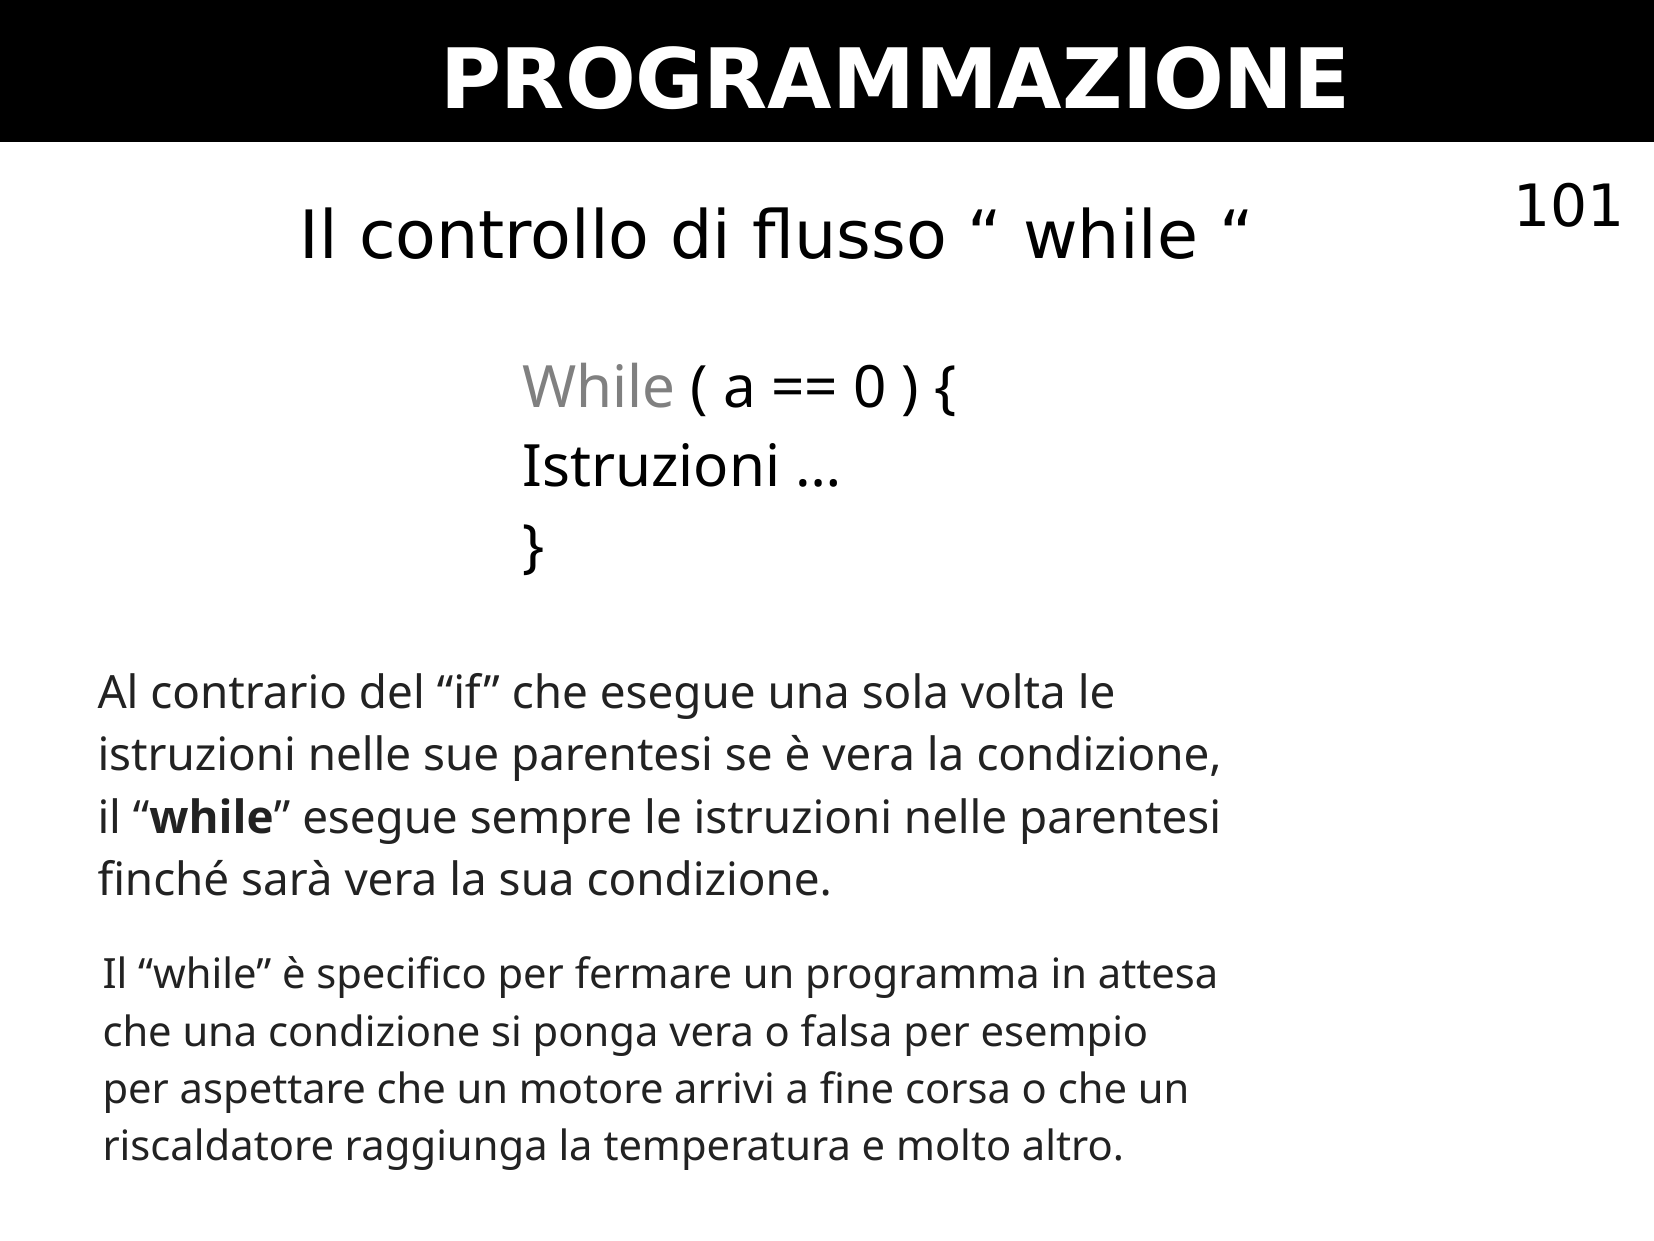

PROGRAMMAZIONE
101
Il controllo di flusso “ while “
While ( a == 0 ) {
Istruzioni …
}
Al contrario del “if” che esegue una sola volta le
istruzioni nelle sue parentesi se è vera la condizione,
il “while” esegue sempre le istruzioni nelle parentesi
finché sarà vera la sua condizione.
Il “while” è specifico per fermare un programma in attesa
che una condizione si ponga vera o falsa per esempio
per aspettare che un motore arrivi a fine corsa o che un
riscaldatore raggiunga la temperatura e molto altro.